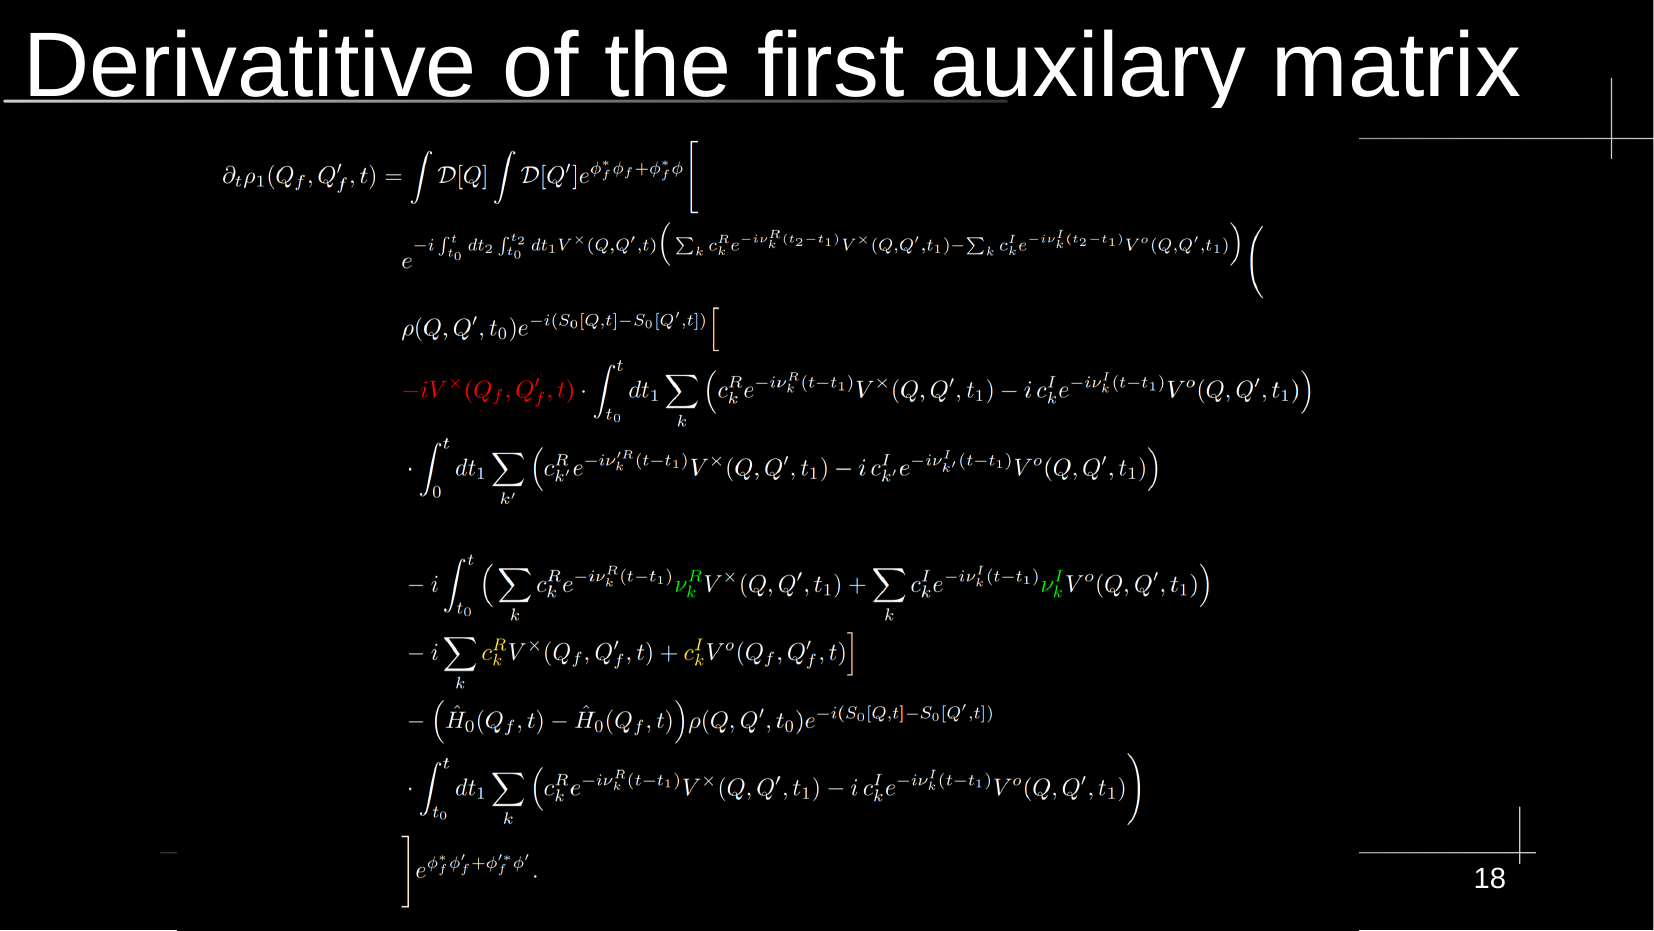

# Derivatitive of the first auxilary matrix
18